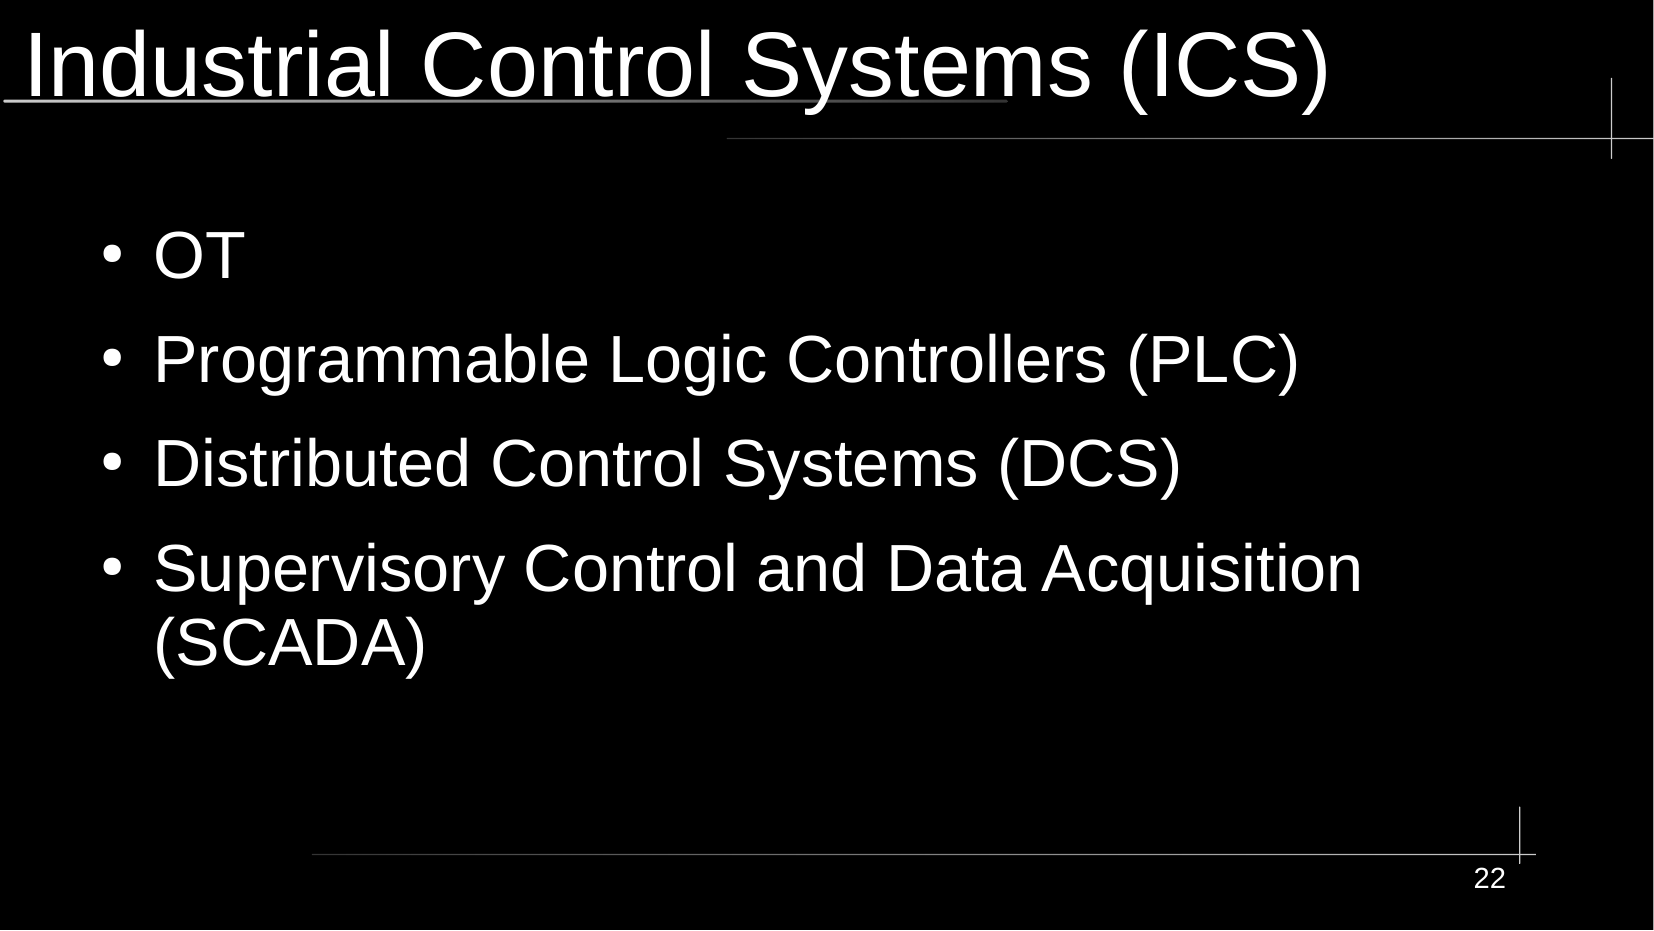

# Industrial Control Systems (ICS)
OT
Programmable Logic Controllers (PLC)
Distributed Control Systems (DCS)
Supervisory Control and Data Acquisition (SCADA)
22